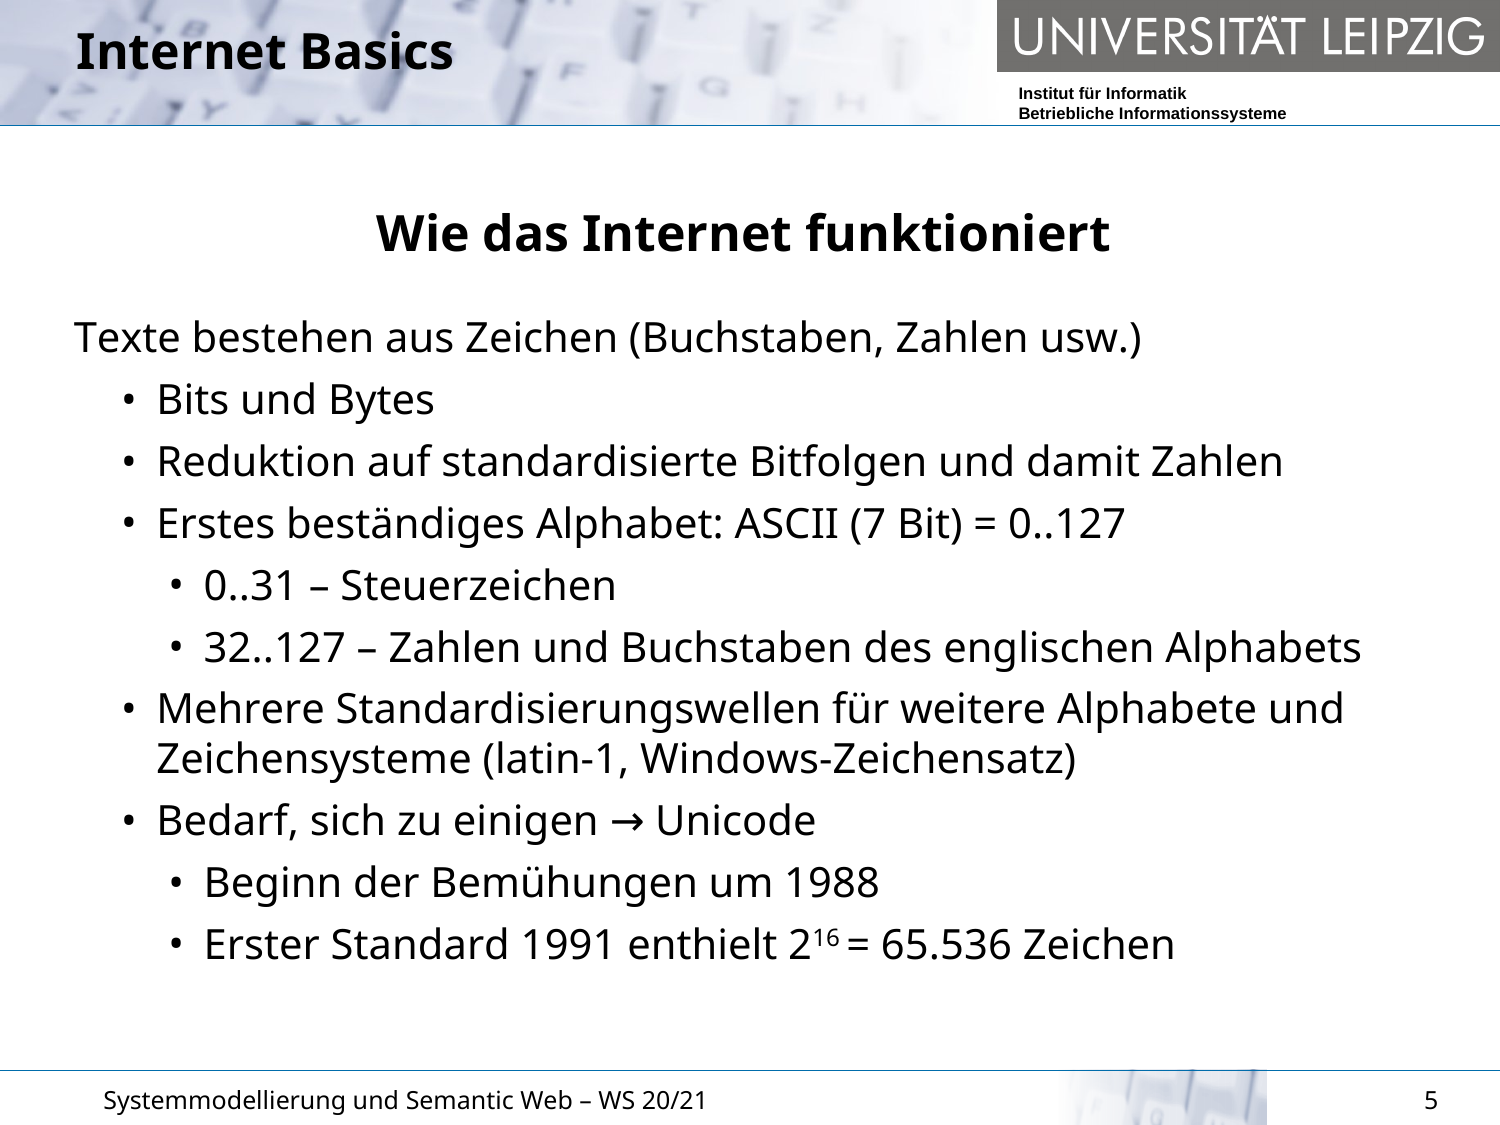

Internet Basics
Wie das Internet funktioniert
Texte bestehen aus Zeichen (Buchstaben, Zahlen usw.)
Bits und Bytes
Reduktion auf standardisierte Bitfolgen und damit Zahlen
Erstes beständiges Alphabet: ASCII (7 Bit) = 0..127
0..31 – Steuerzeichen
32..127 – Zahlen und Buchstaben des englischen Alphabets
Mehrere Standardisierungswellen für weitere Alphabete und Zeichensysteme (latin-1, Windows-Zeichensatz)
Bedarf, sich zu einigen → Unicode
Beginn der Bemühungen um 1988
Erster Standard 1991 enthielt 216 = 65.536 Zeichen
Systemmodellierung und Semantic Web – WS 20/21
5